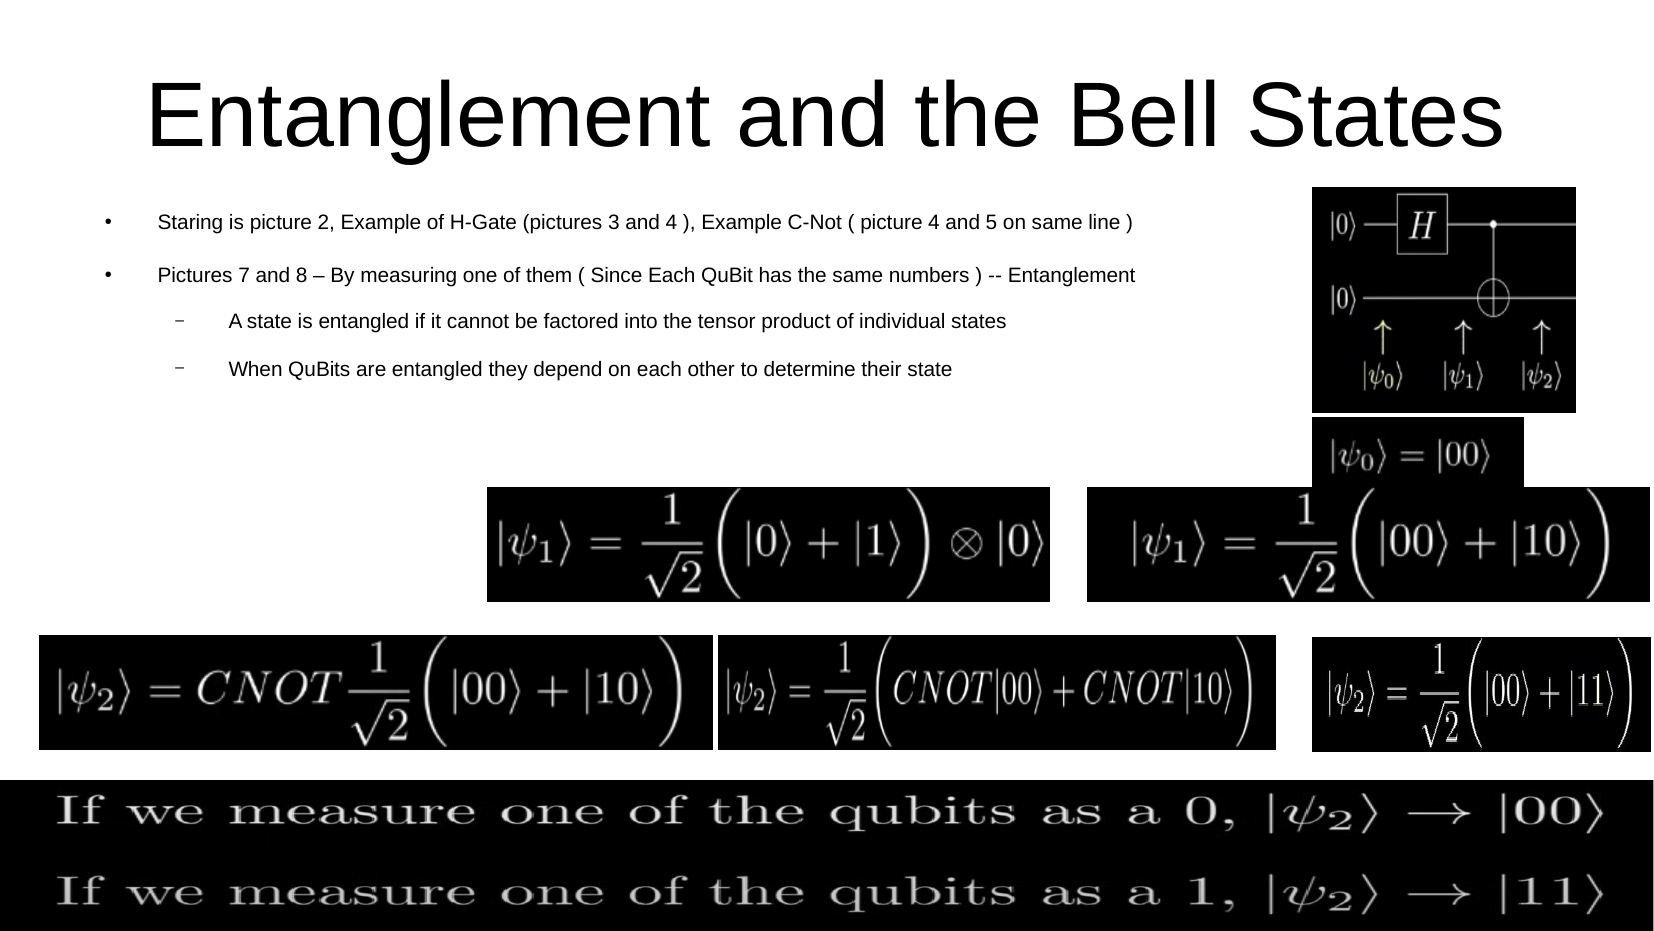

# Entanglement and the Bell States
Staring is picture 2, Example of H-Gate (pictures 3 and 4 ), Example C-Not ( picture 4 and 5 on same line )
Pictures 7 and 8 – By measuring one of them ( Since Each QuBit has the same numbers ) -- Entanglement
A state is entangled if it cannot be factored into the tensor product of individual states
When QuBits are entangled they depend on each other to determine their state